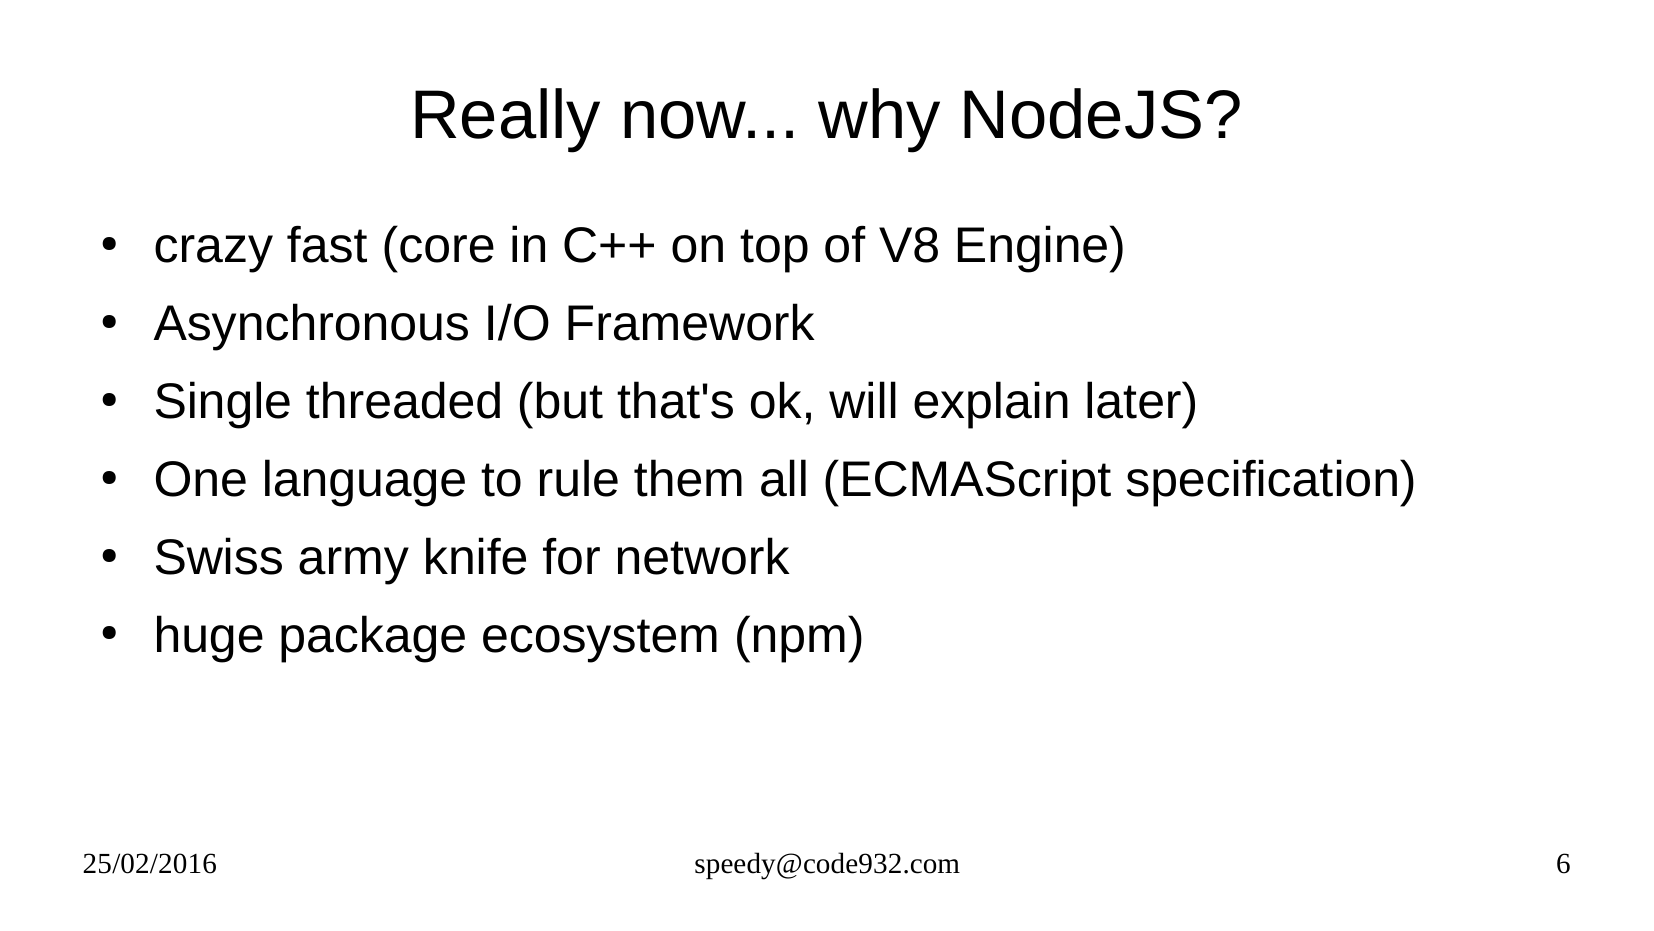

# Really now... why NodeJS?
crazy fast (core in C++ on top of V8 Engine)
Asynchronous I/O Framework
Single threaded (but that's ok, will explain later)
One language to rule them all (ECMAScript specification)
Swiss army knife for network
huge package ecosystem (npm)
25/02/2016
speedy@code932.com
6